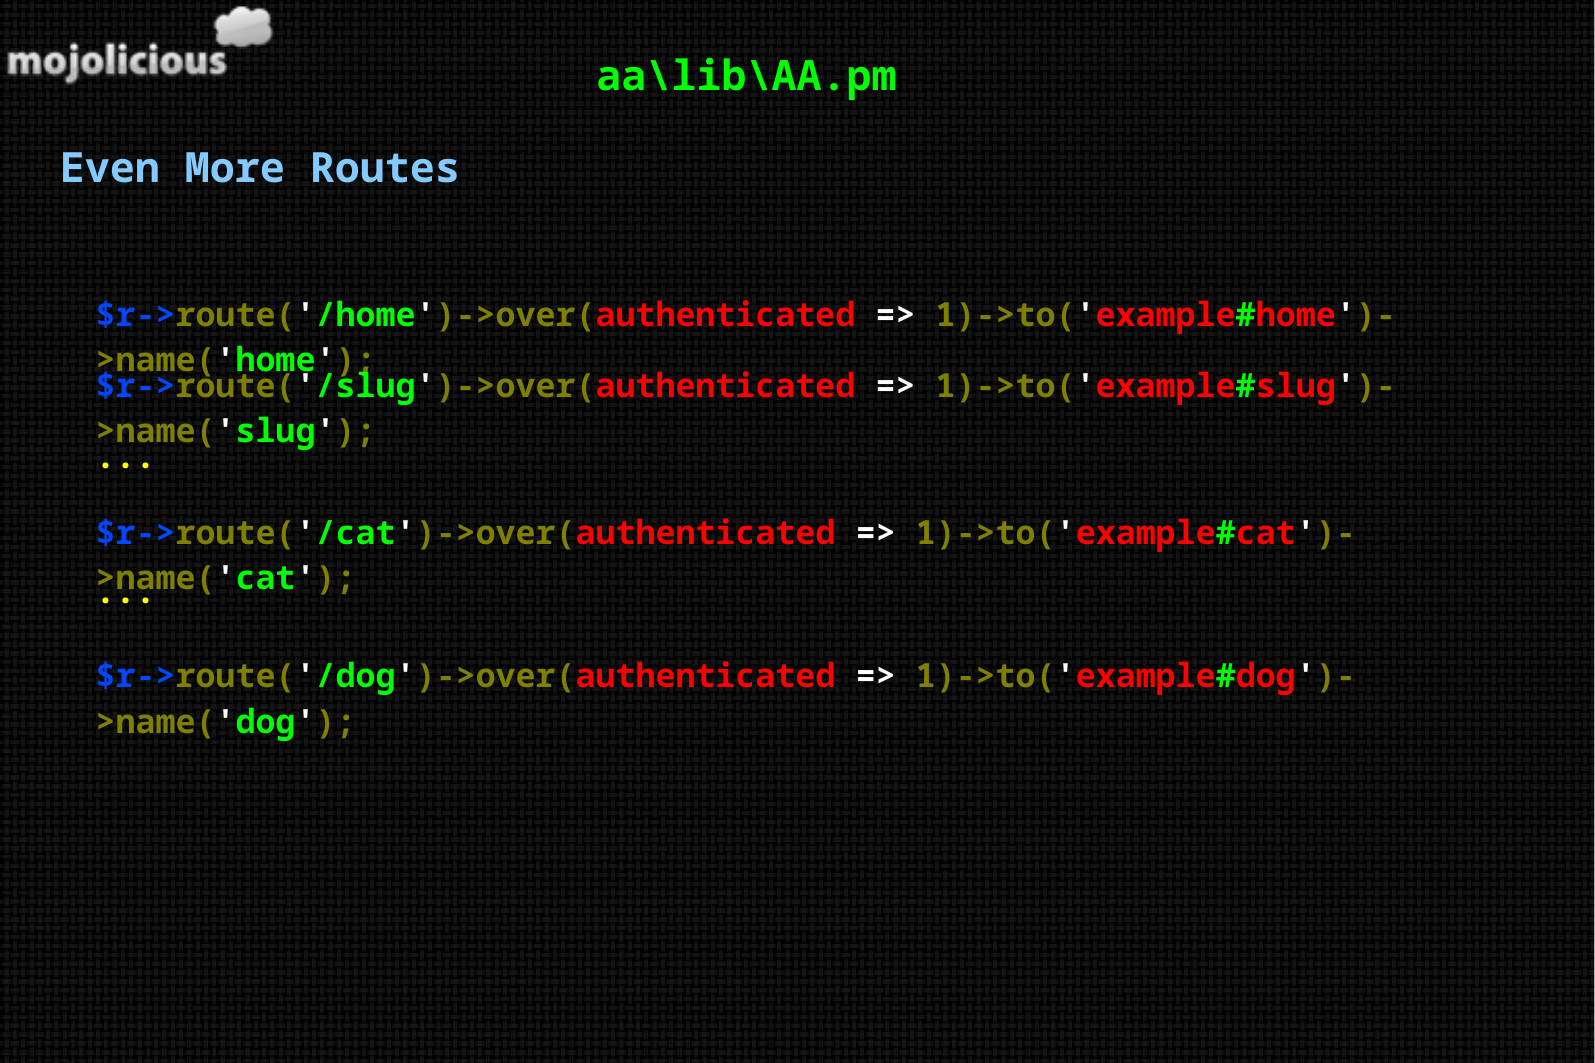

aa\lib\AA.pm
Even More Routes
$r->route('/home')->over(authenticated => 1)->to('example#home')->name('home');
$r->route('/slug')->over(authenticated => 1)->to('example#slug')->name('slug');
...
$r->route('/cat')->over(authenticated => 1)->to('example#cat')->name('cat');
...
$r->route('/dog')->over(authenticated => 1)->to('example#dog')->name('dog');